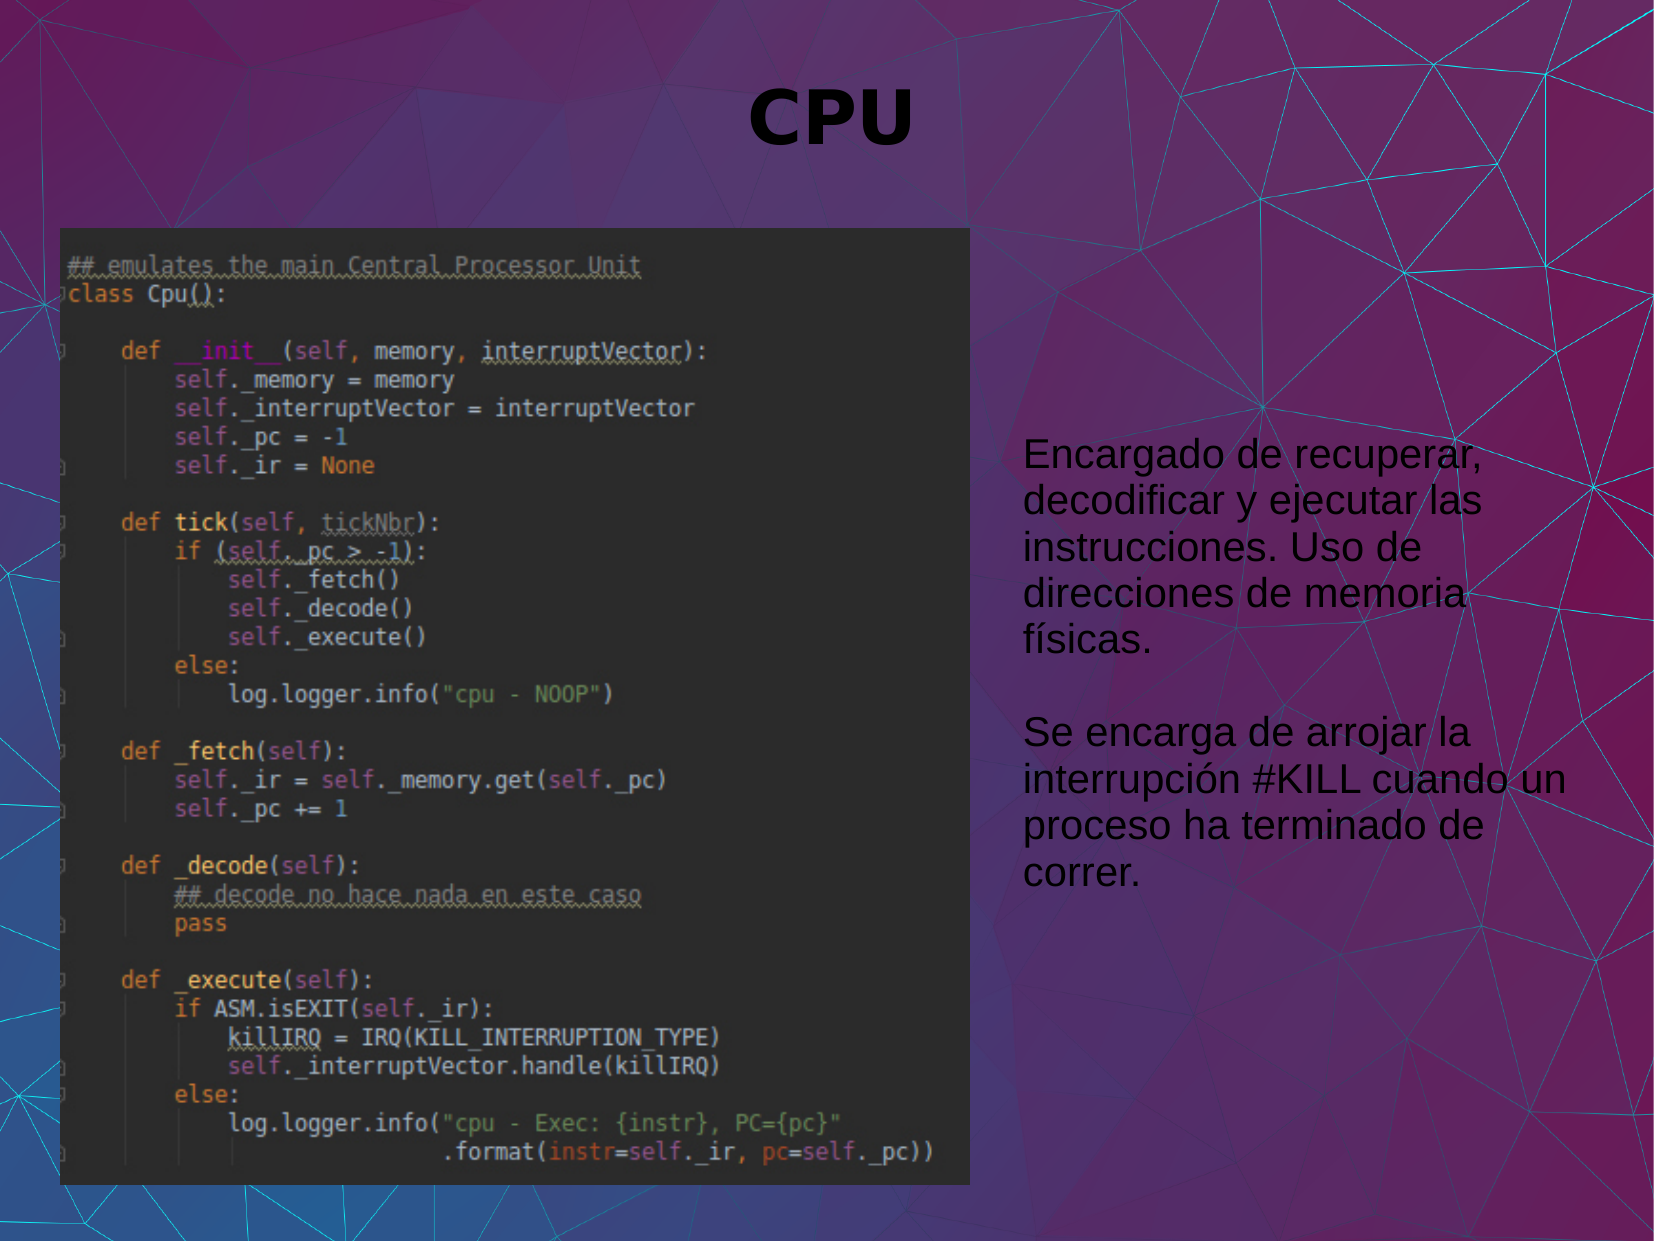

CPU
#
Encargado de recuperar, decodificar y ejecutar las instrucciones. Uso de direcciones de memoria físicas.
Se encarga de arrojar la interrupción #KILL cuando un proceso ha terminado de correr.